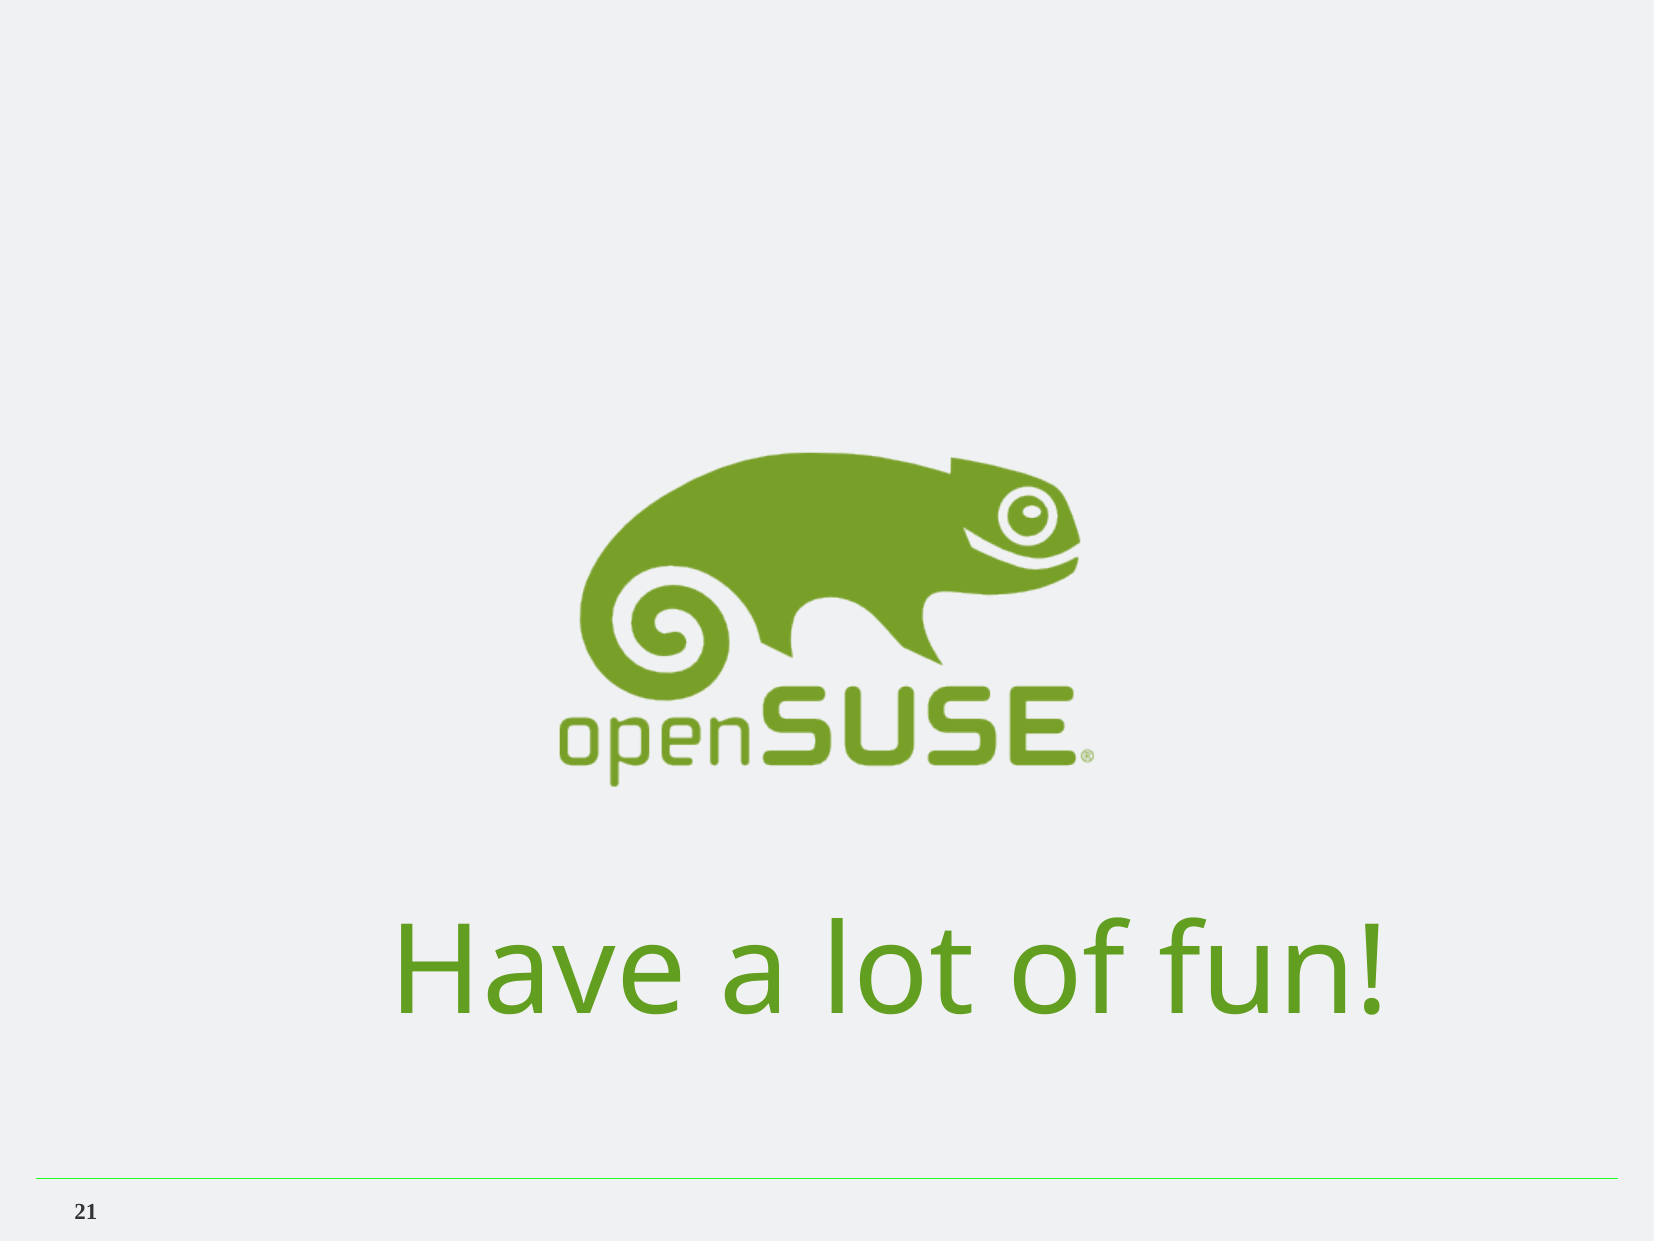

Have a lot of fun!
21
#
Construindo appliances com o SUSE Studio